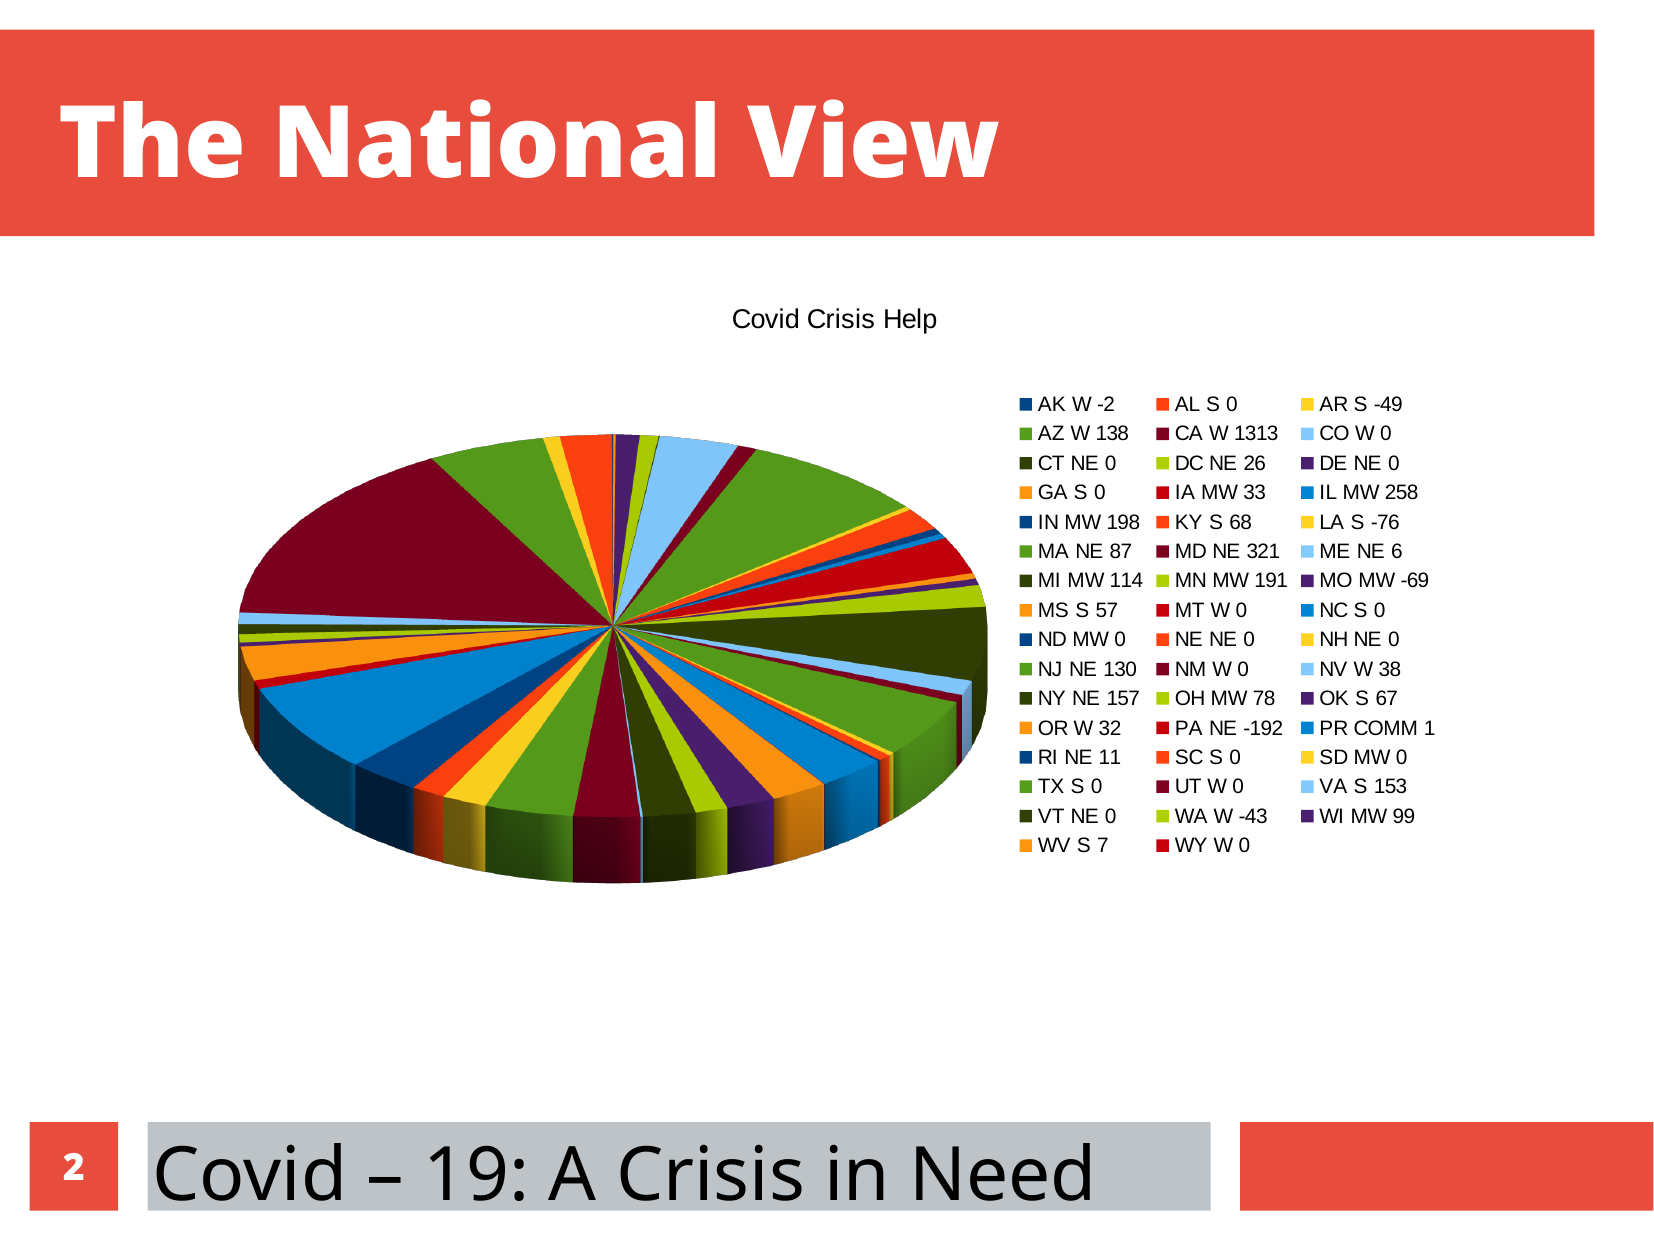

# The National View
[unsupported chart]
Covid – 19: A Crisis in Need
2